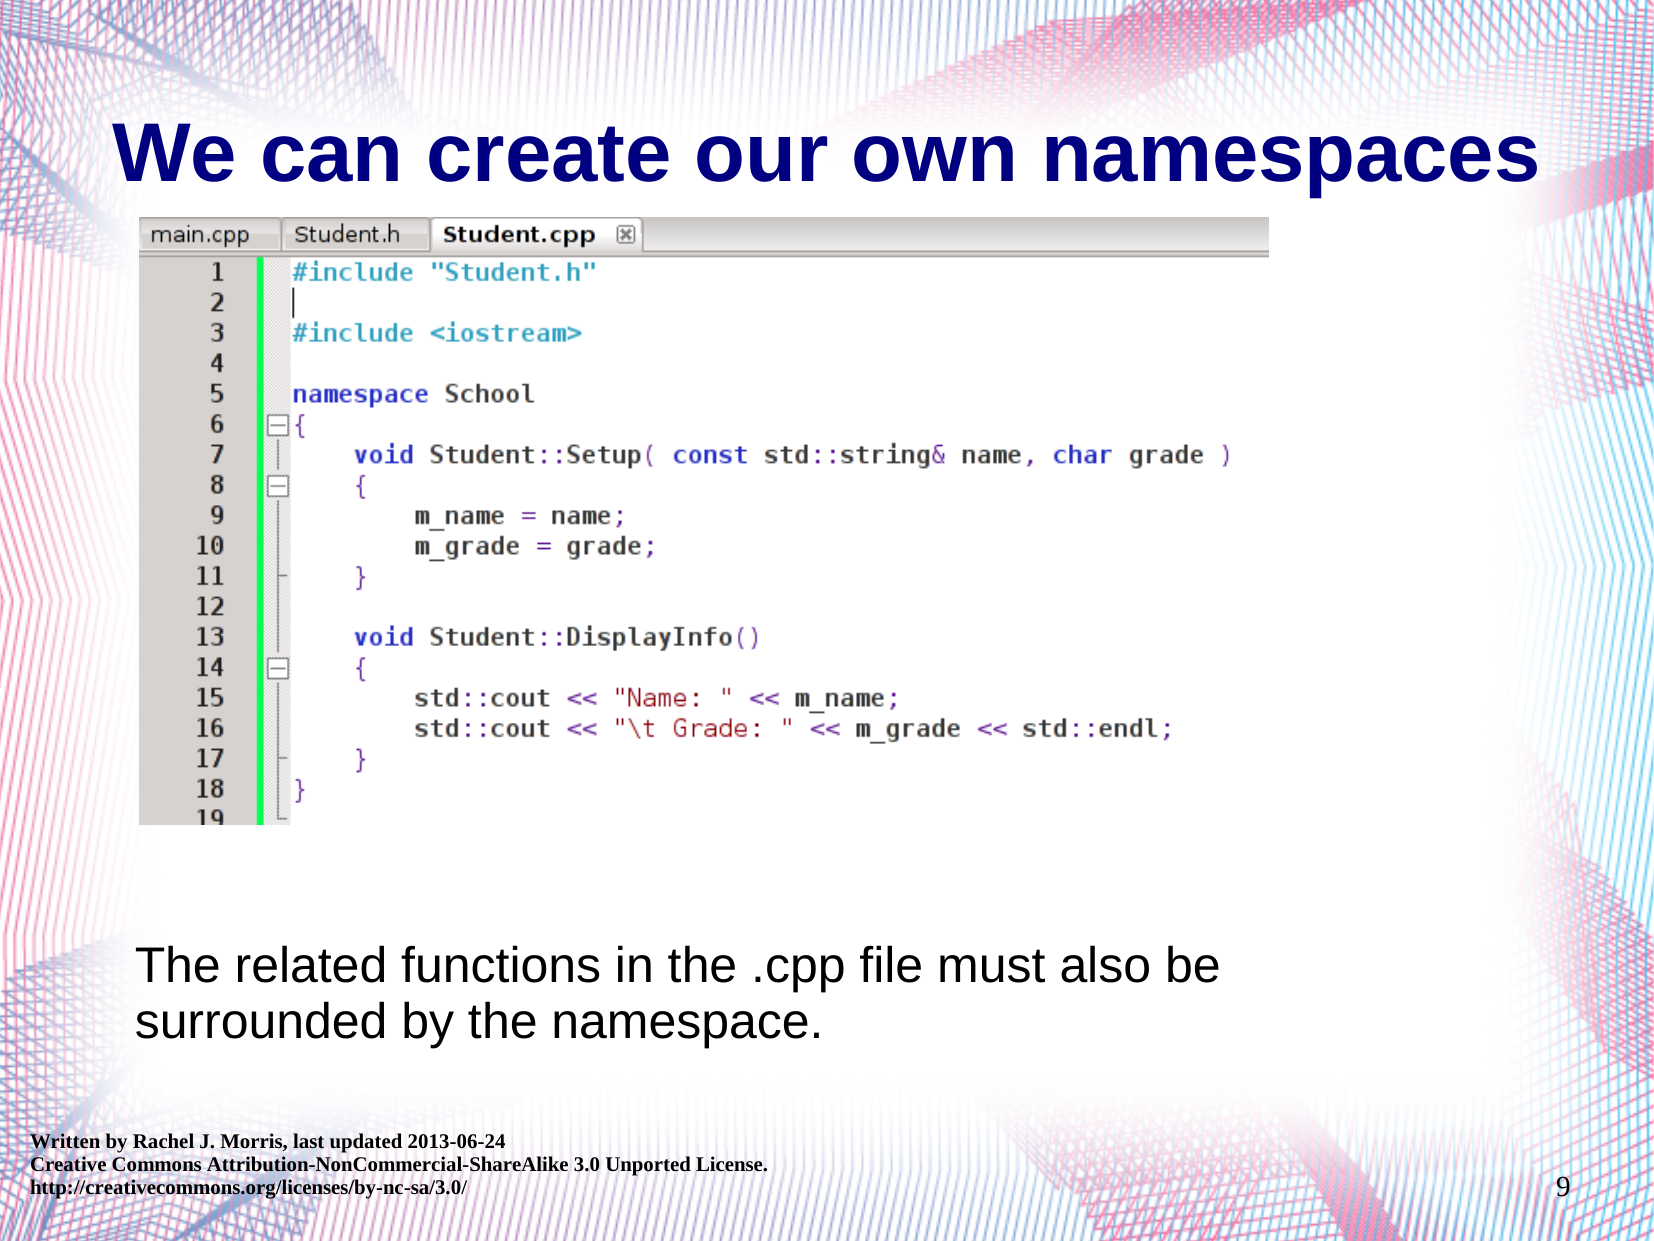

# We can create our own namespaces
The related functions in the .cpp file must also be surrounded by the namespace.
9